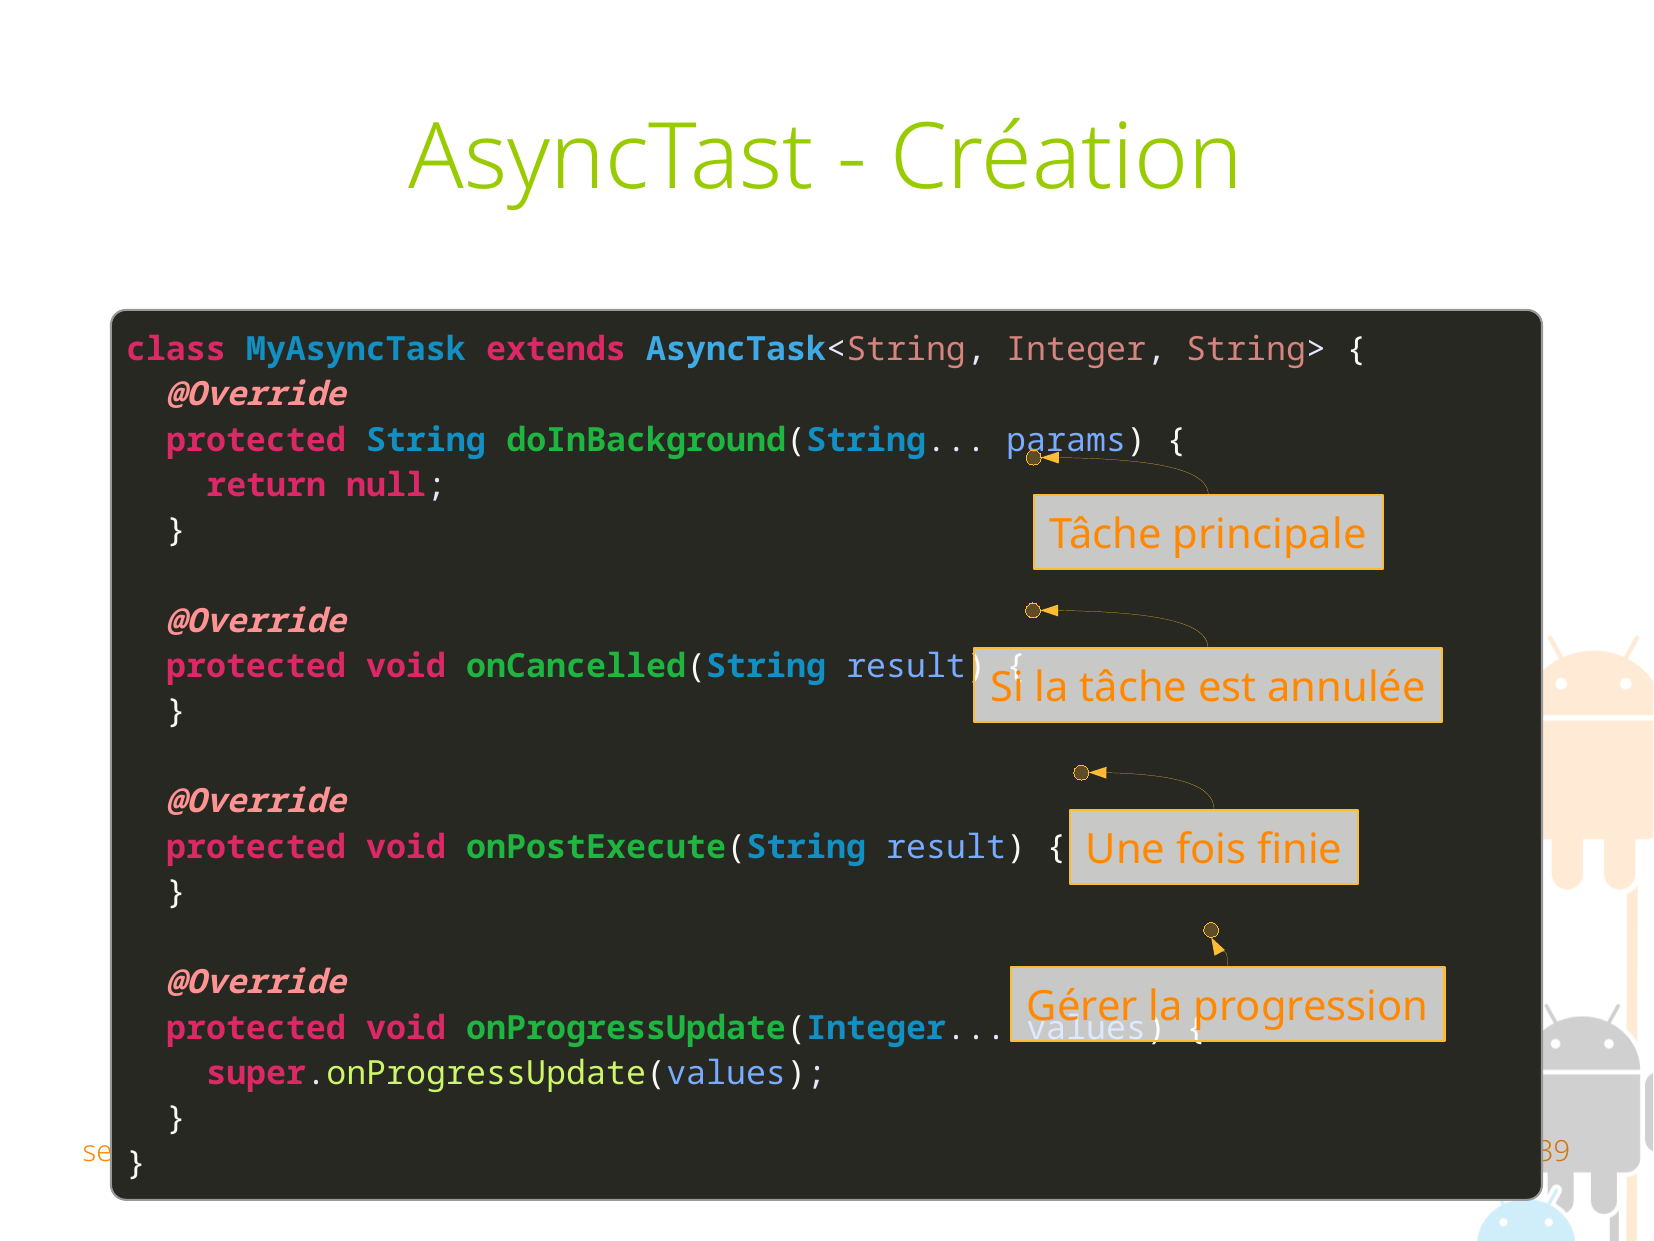

# AsyncTast - Création
class MyAsyncTask extends AsyncTask<String, Integer, String> {
 @Override
 protected String doInBackground(String... params) {
 return null;
 }
 @Override
 protected void onCancelled(String result) {
 }
 @Override
 protected void onPostExecute(String result) {
 }
 @Override
 protected void onProgressUpdate(Integer... values) {
 super.onProgressUpdate(values);
 }
}
Tâche principale
Si la tâche est annulée
Une fois finie
Gérer la progression
session sept 2016
Yann Caron (c) 2014
39